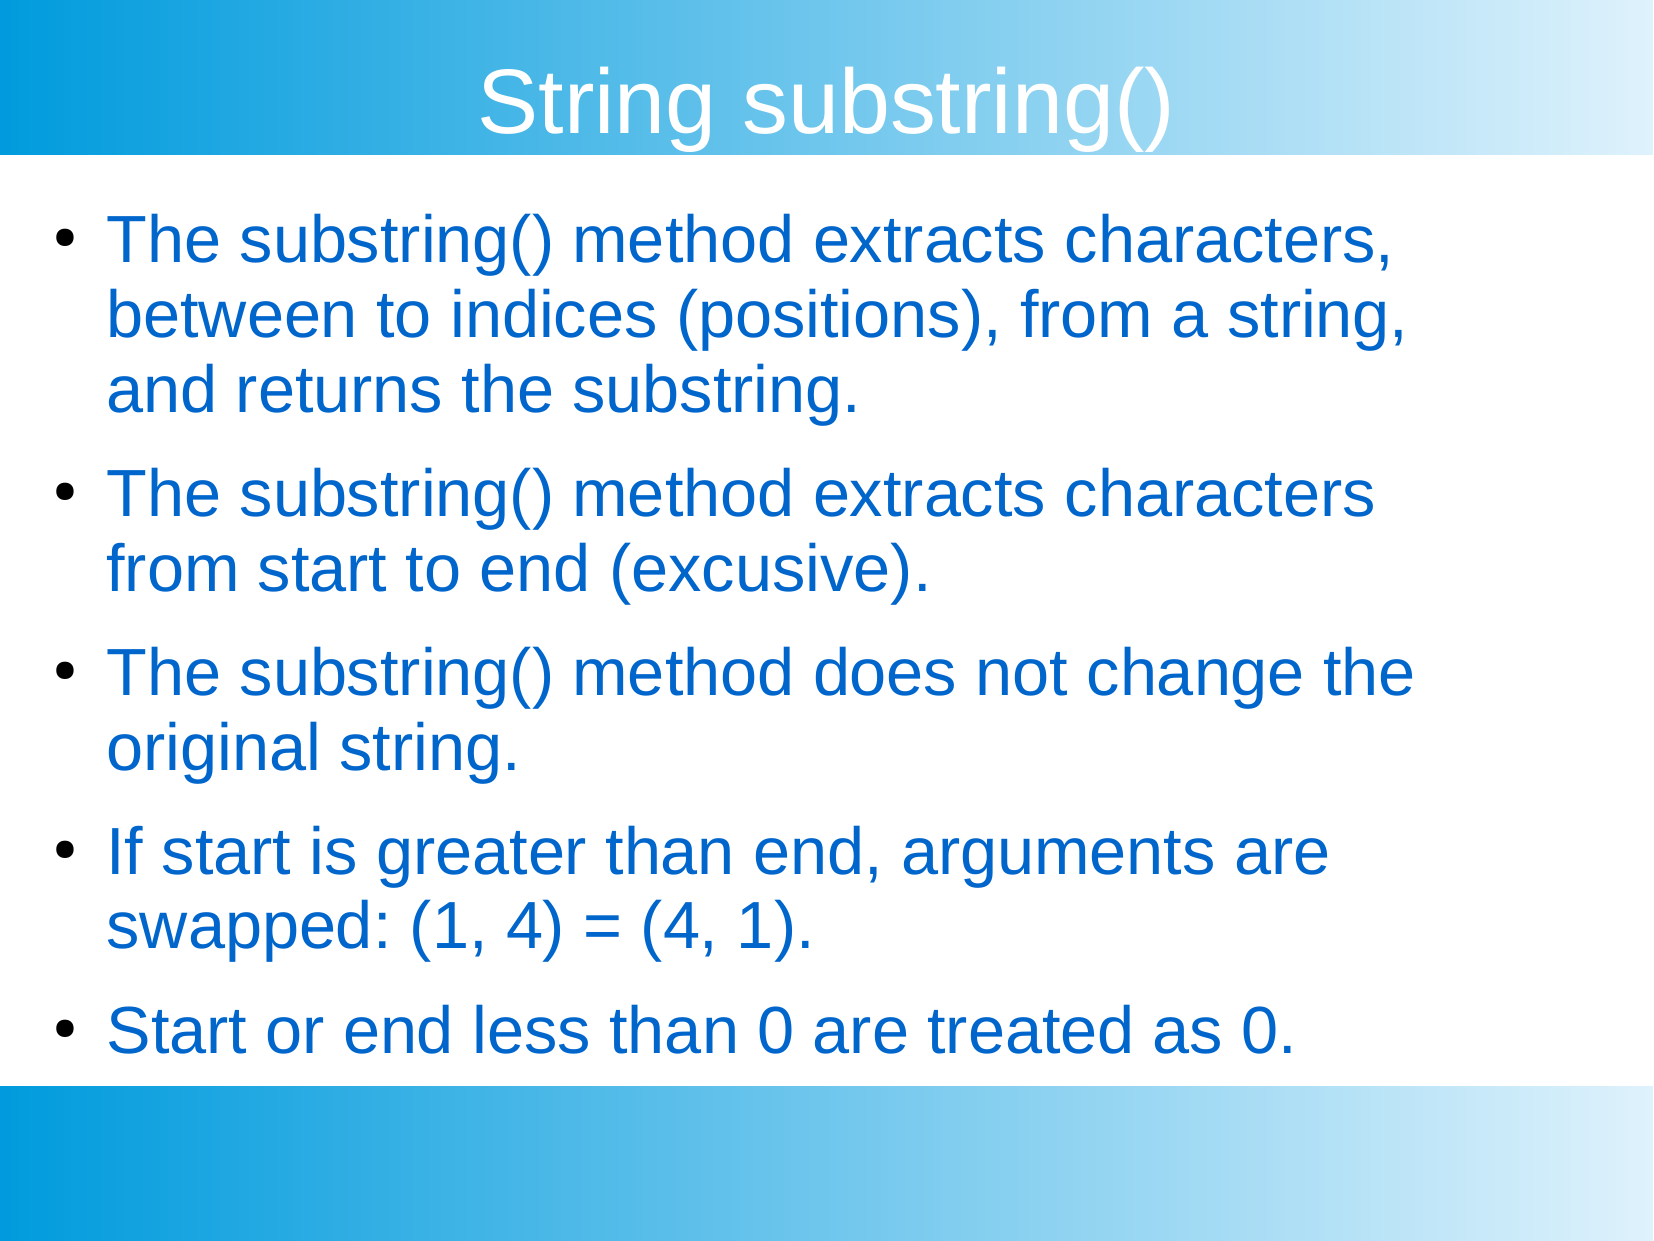

# String substring()
The substring() method extracts characters, between to indices (positions), from a string, and returns the substring.
The substring() method extracts characters from start to end (excusive).
The substring() method does not change the original string.
If start is greater than end, arguments are swapped: (1, 4) = (4, 1).
Start or end less than 0 are treated as 0.